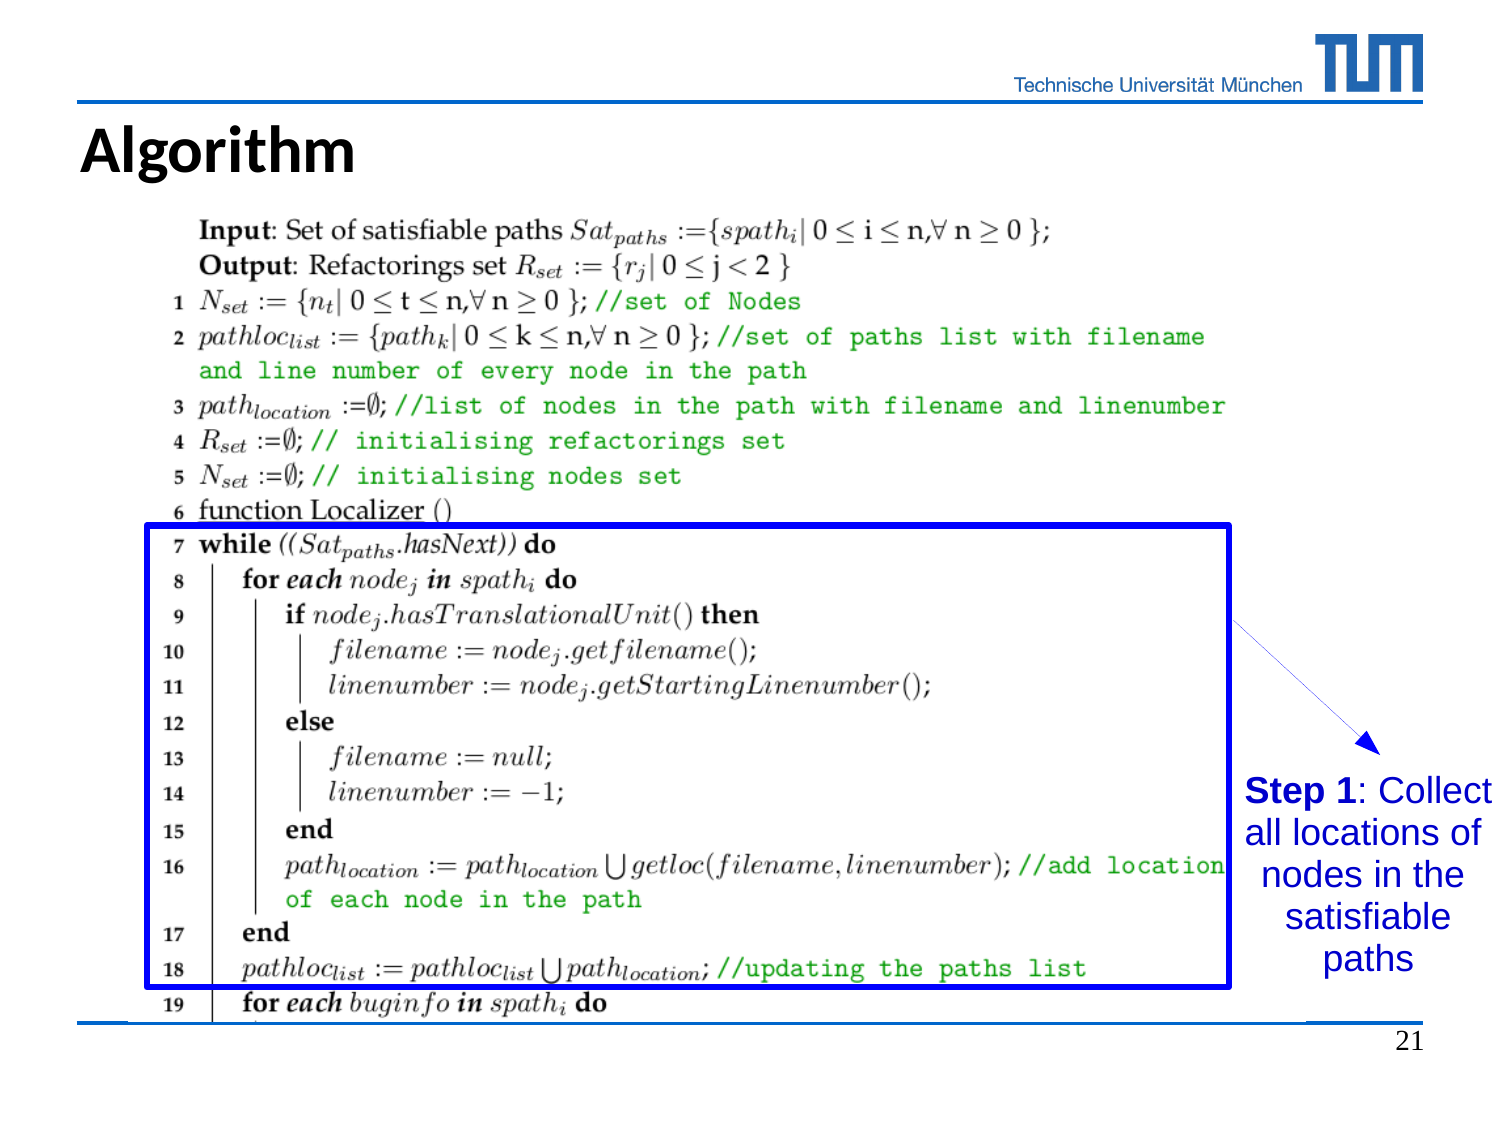

# Algorithm
Step 1: Collect all locations of nodes in the
satisfiable paths
21